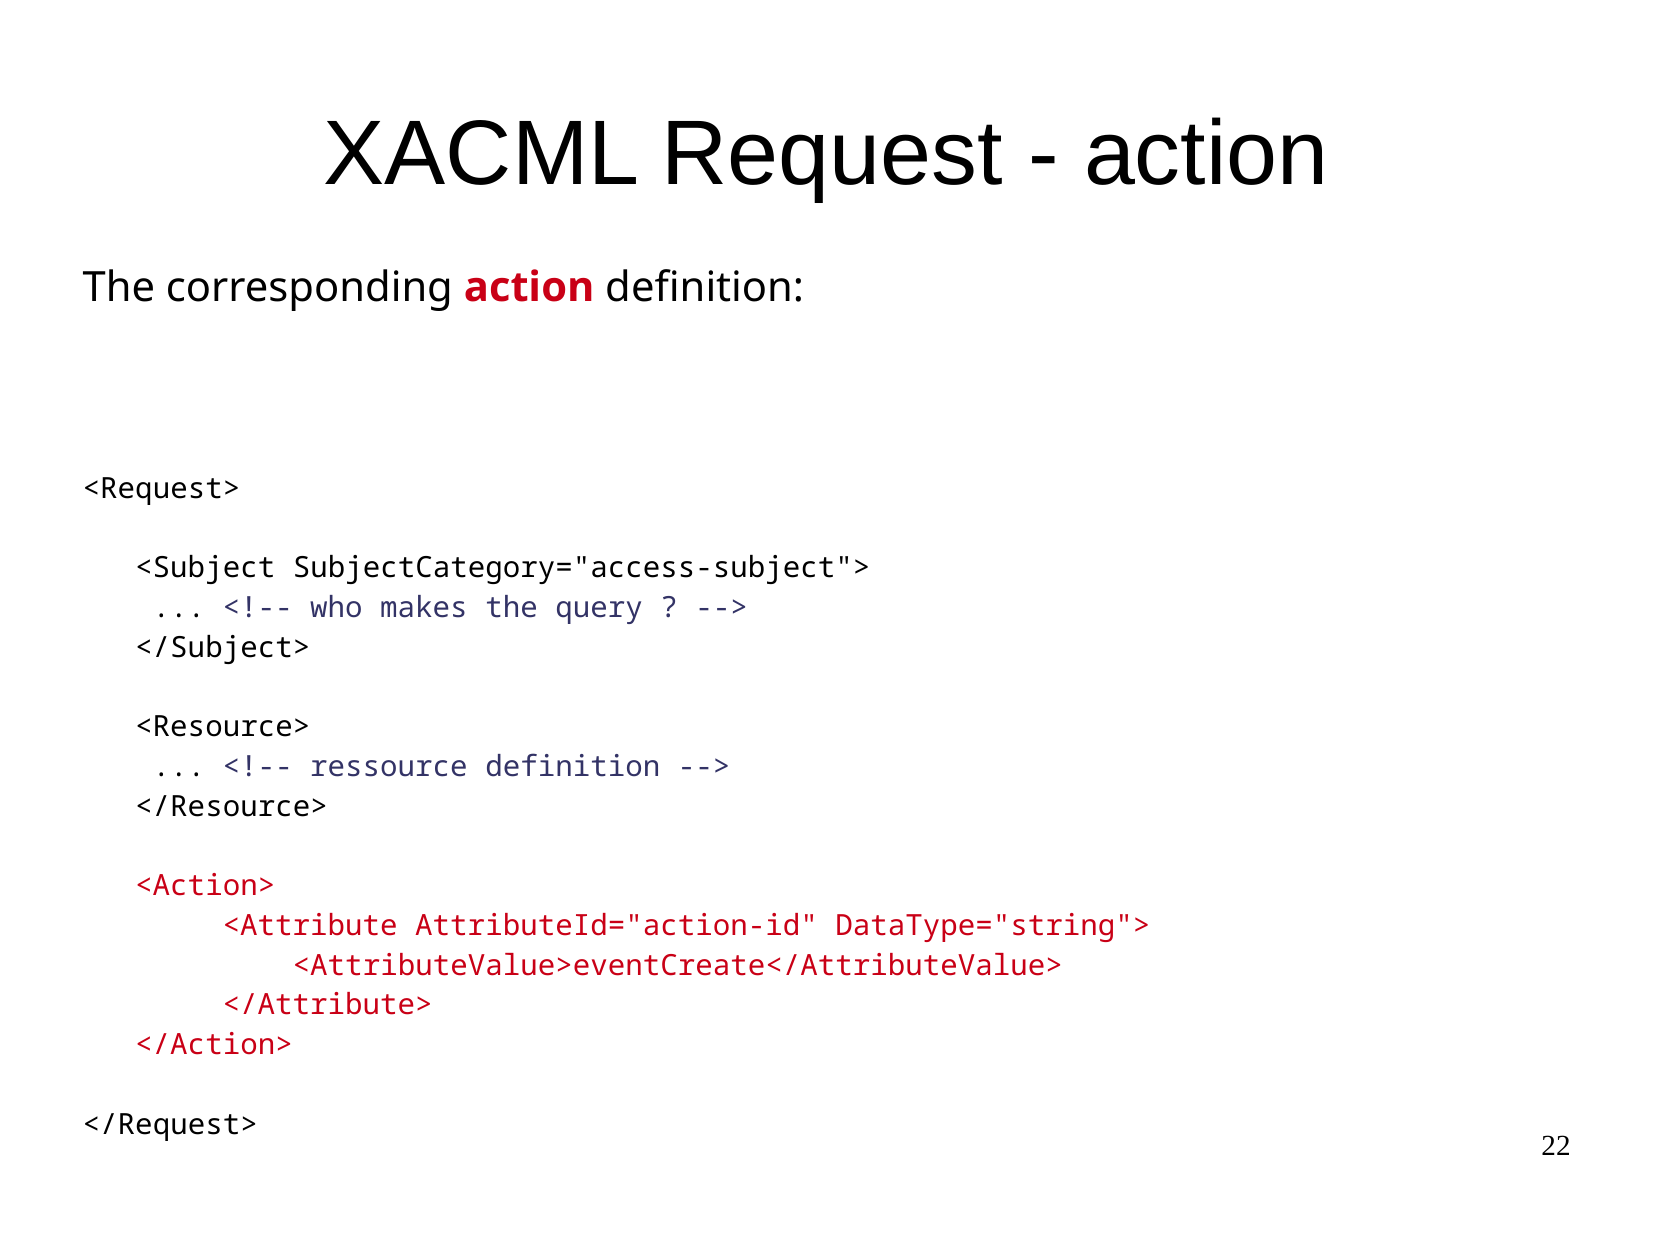

# XACML Request - action
The corresponding action definition:
<Request>
 <Subject SubjectCategory="access-subject">
 ... <!-- who makes the query ? -->
 </Subject>
 <Resource>
 ... <!-- ressource definition -->
 </Resource>
 <Action>
 <Attribute AttributeId="action-id" DataType="string">
 <AttributeValue>eventCreate</AttributeValue>
 </Attribute>
 </Action>
</Request>
22